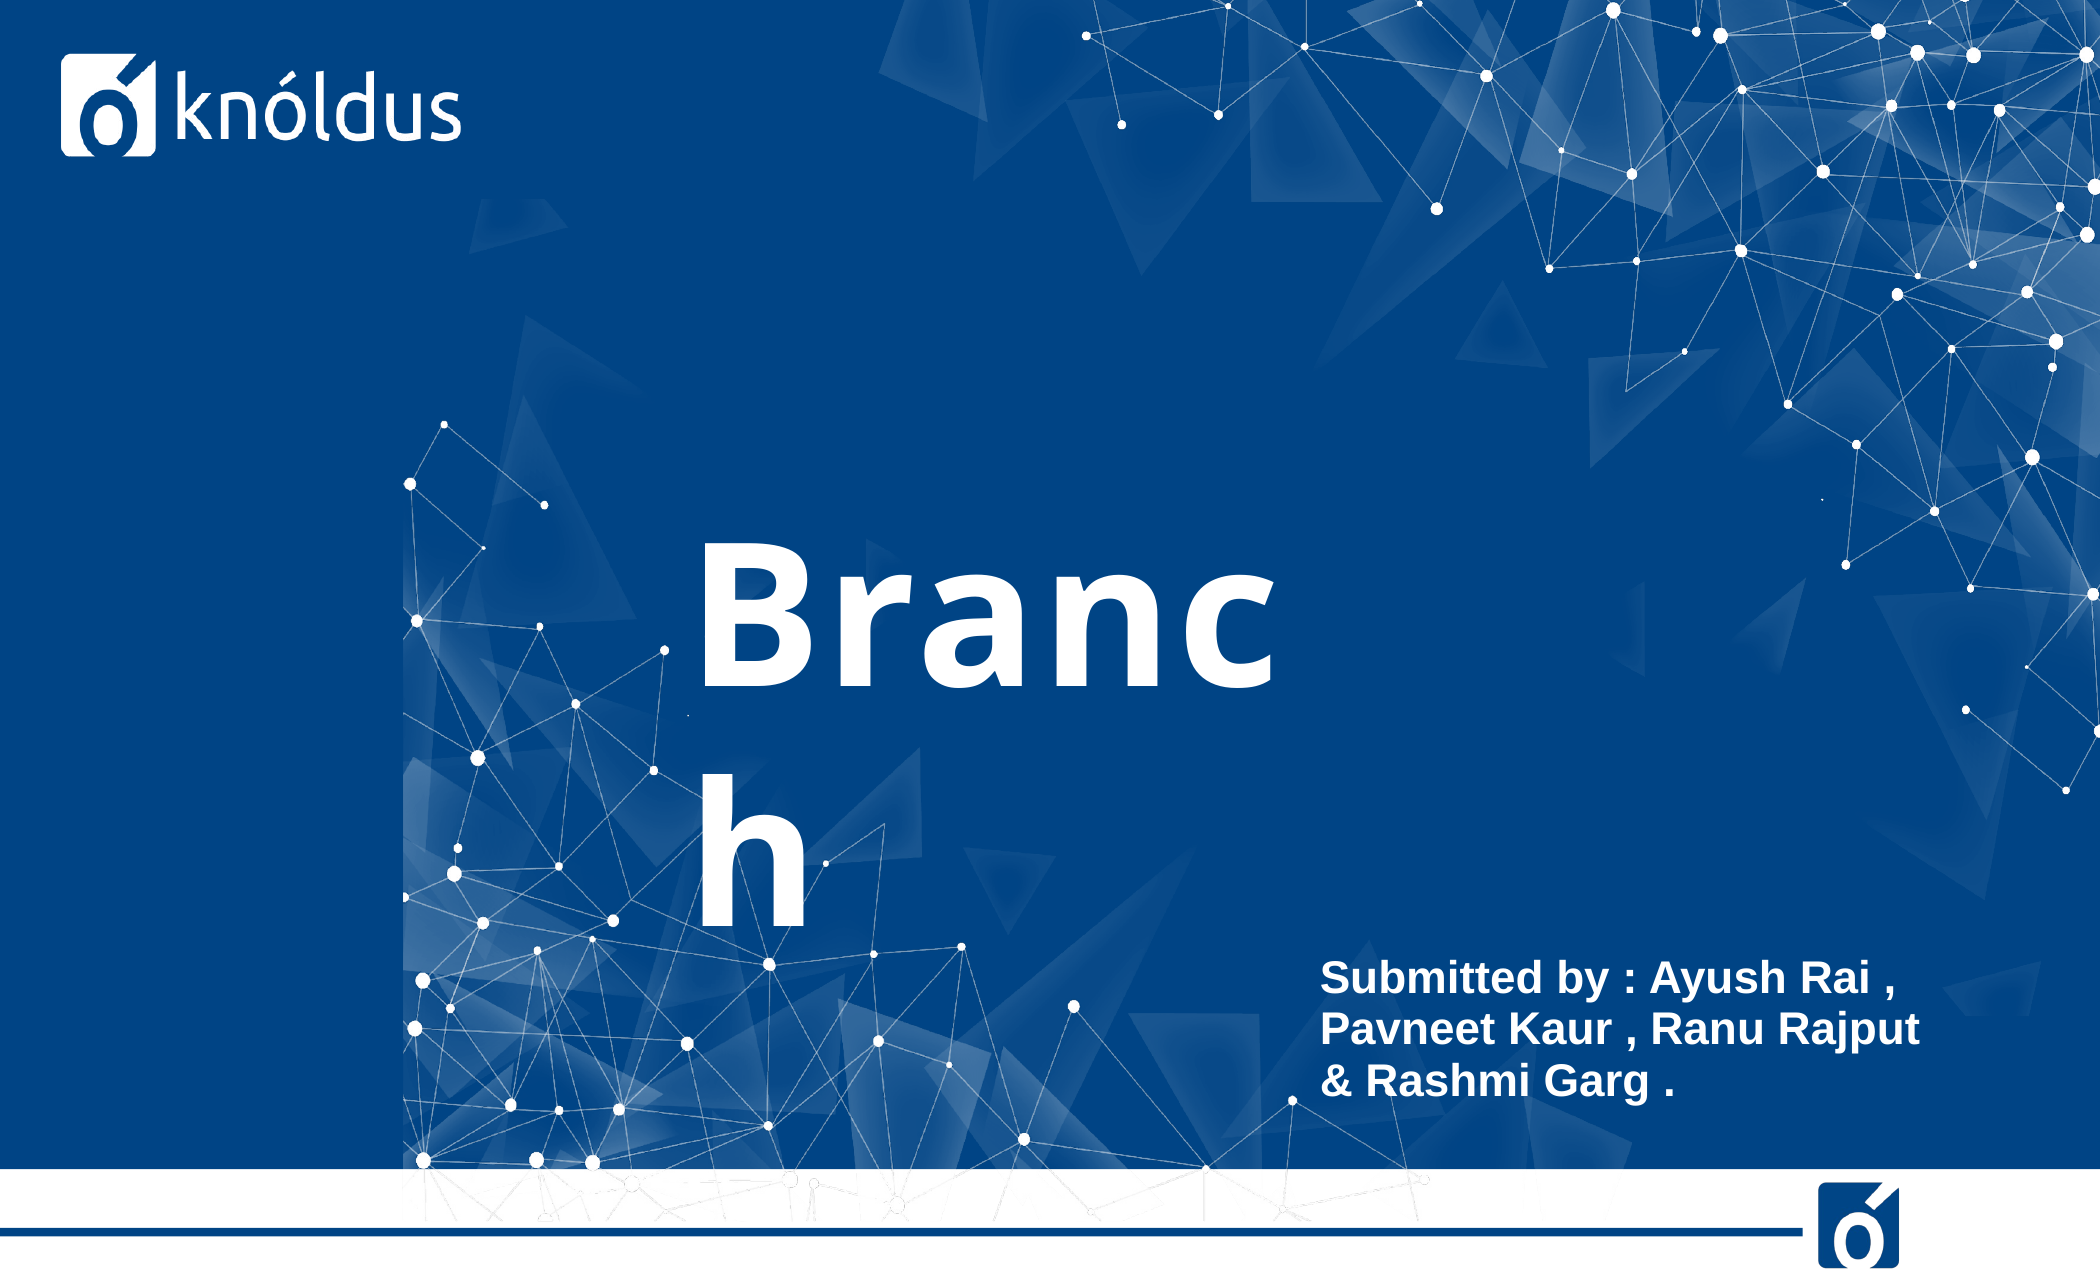

# Branch
Submitted by : Ayush Rai ,
Pavneet Kaur , Ranu Rajput & Rashmi Garg .